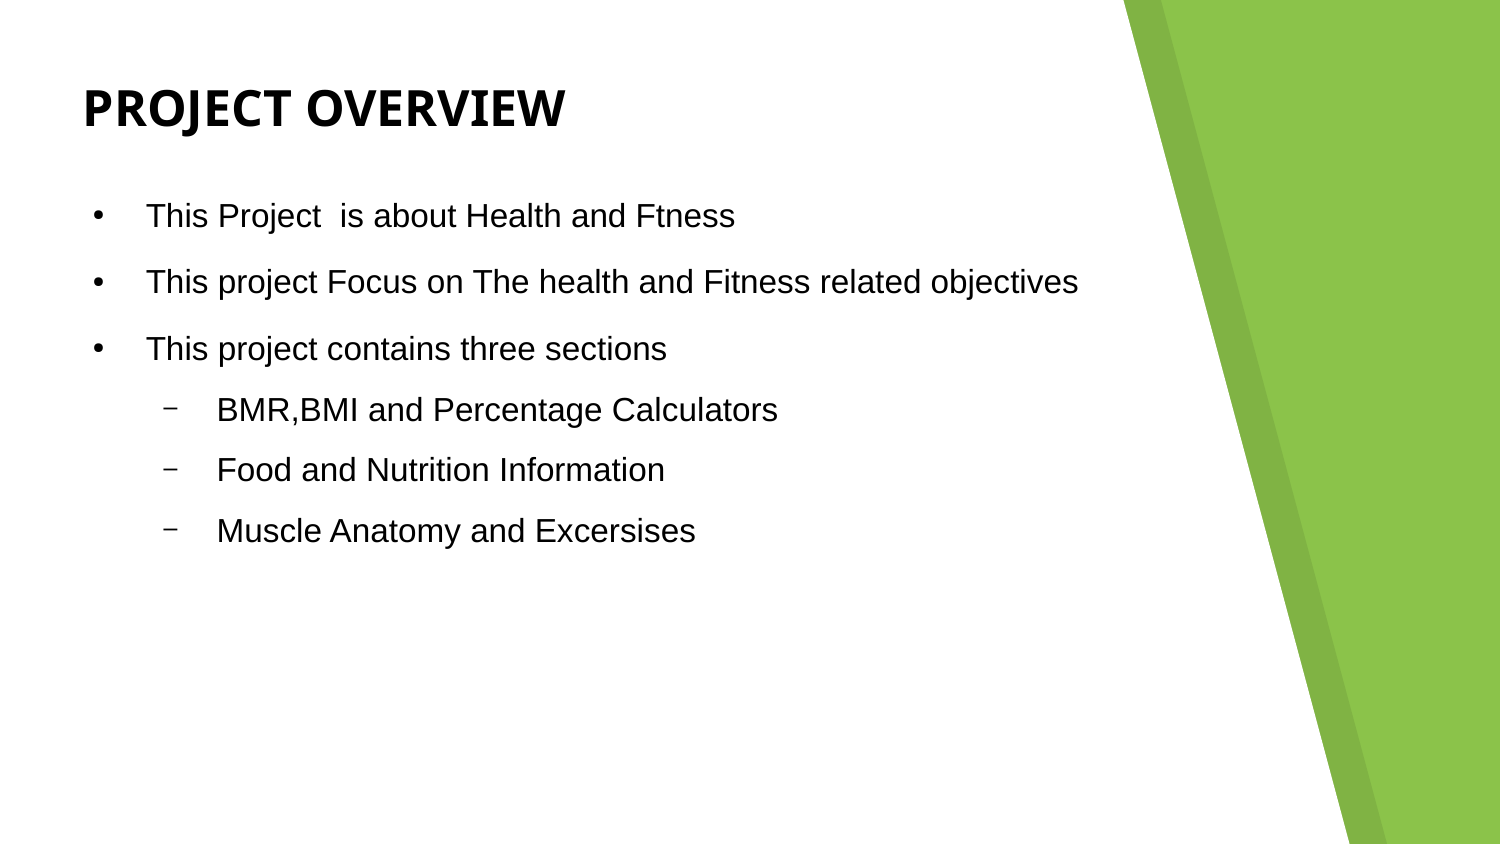

# Project Overview
This Project is about Health and Ftness
This project Focus on The health and Fitness related objectives
This project contains three sections
BMR,BMI and Percentage Calculators
Food and Nutrition Information
Muscle Anatomy and Excersises